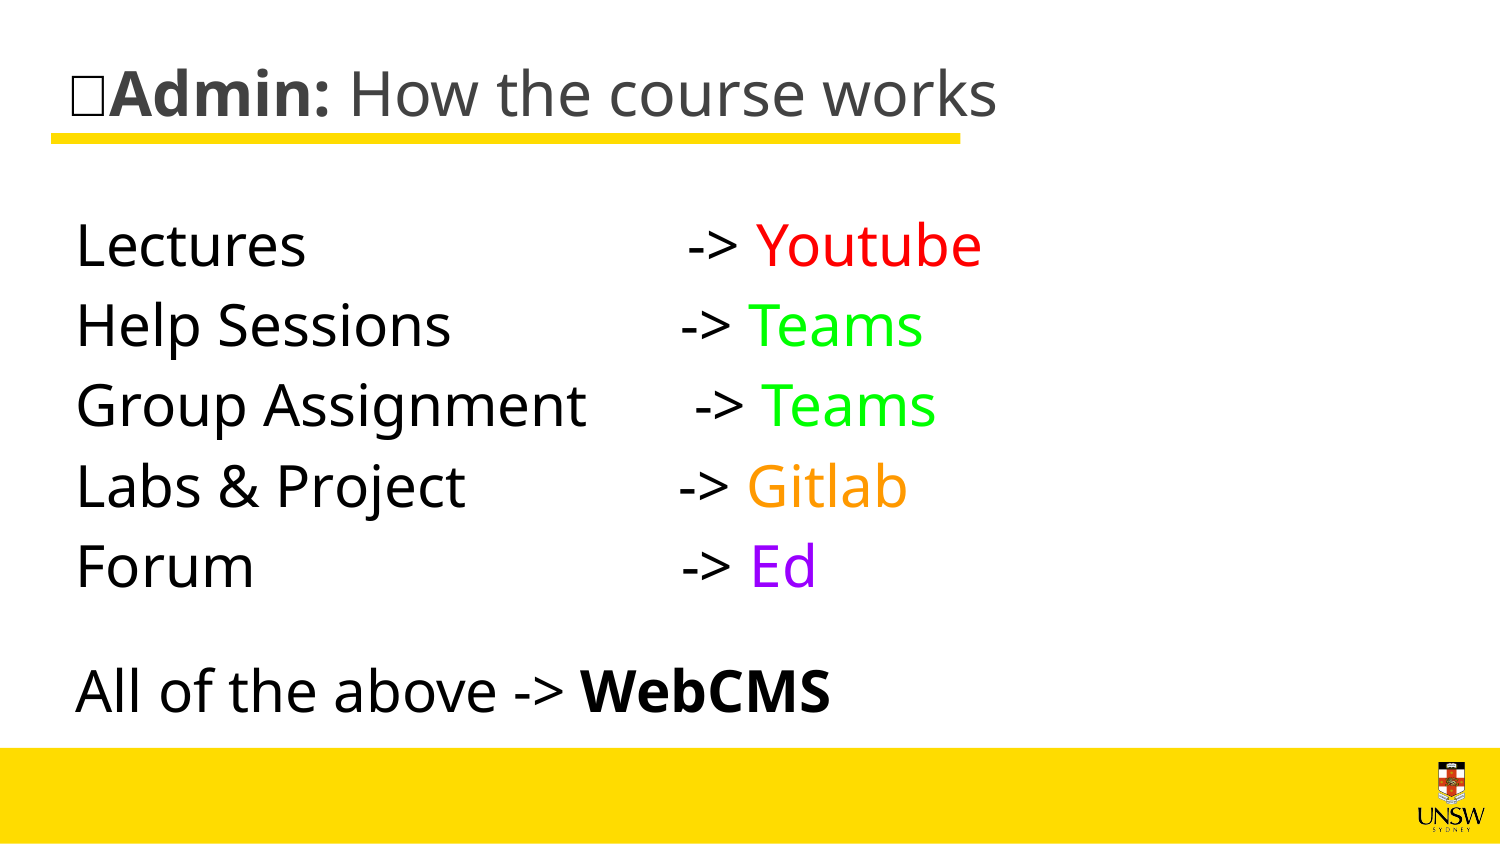

🏡Admin: How the course works
Lectures -> Youtube
Help Sessions -> Teams
Group Assignment -> Teams
Labs & Project -> Gitlab
Forum -> Ed
All of the above -> WebCMS